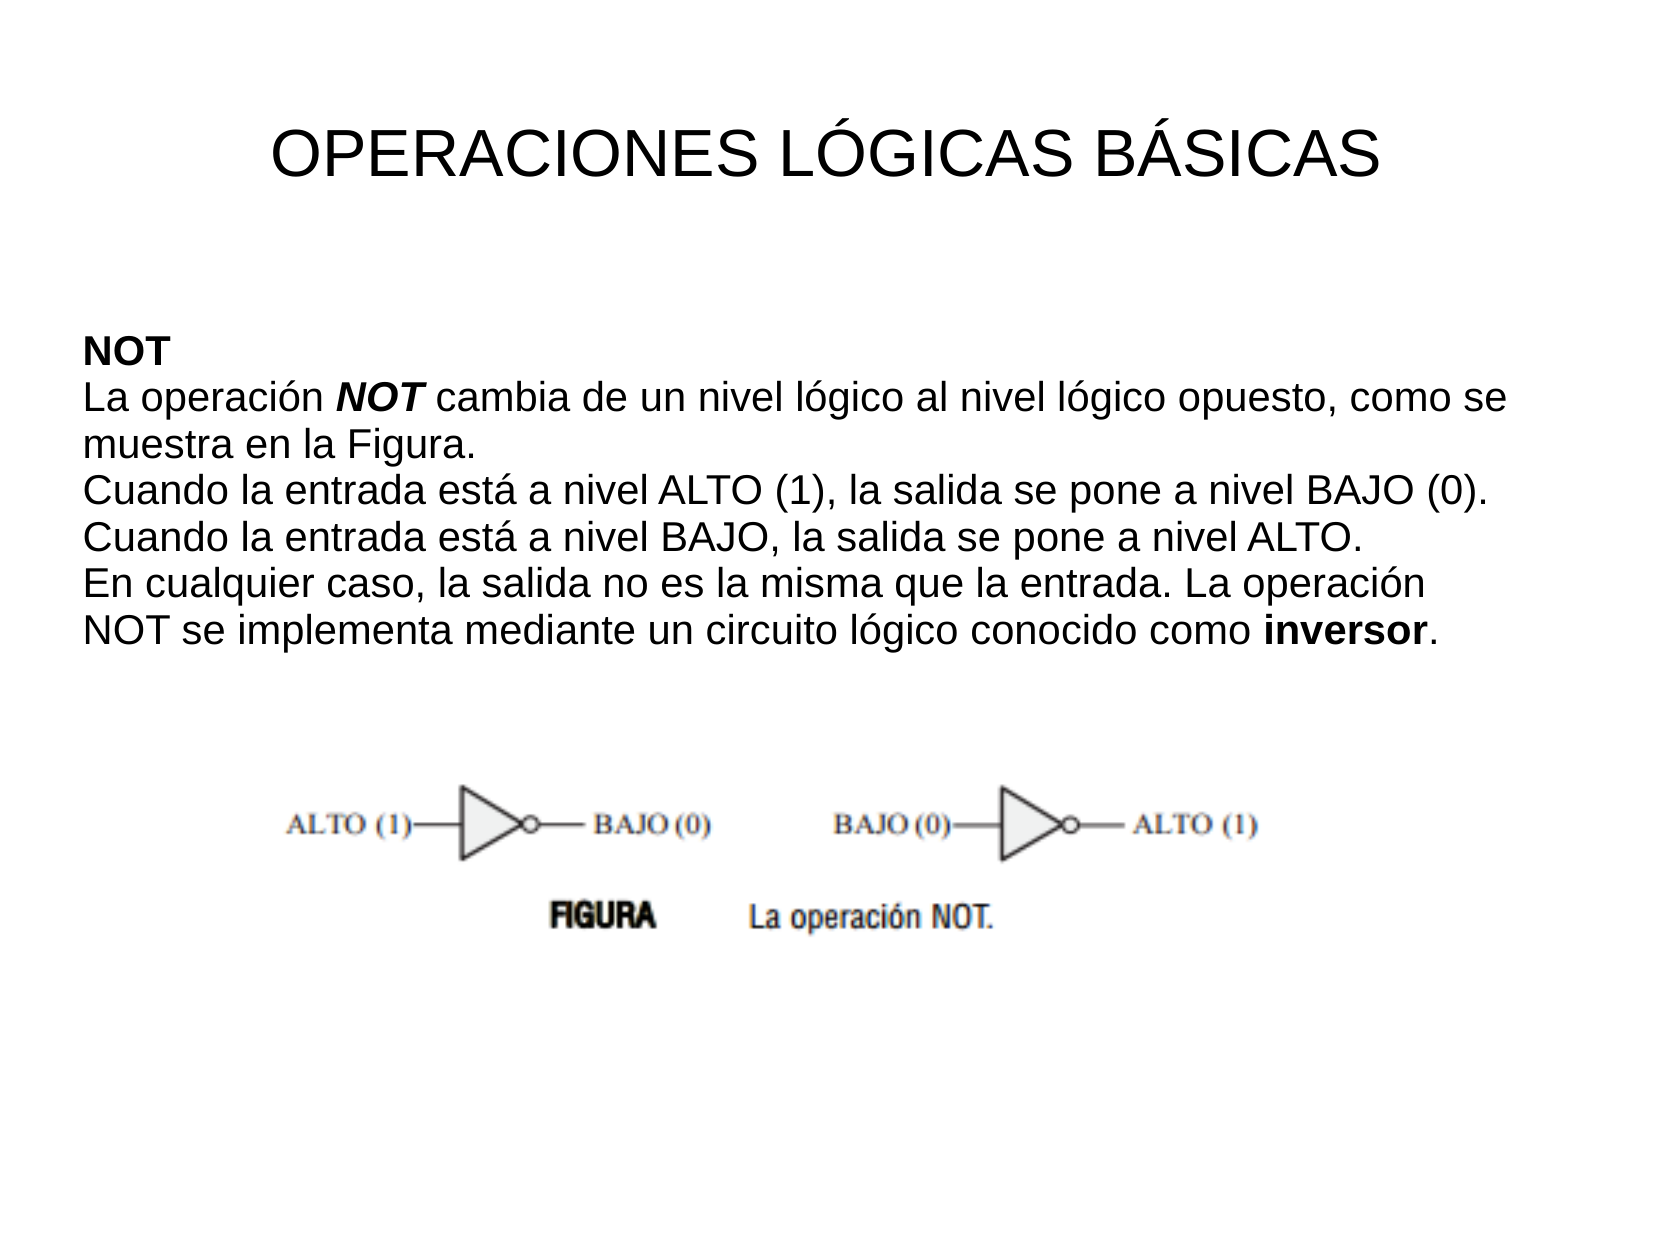

# OPERACIONES LÓGICAS BÁSICAS
NOT
La operación NOT cambia de un nivel lógico al nivel lógico opuesto, como se muestra en la Figura.
Cuando la entrada está a nivel ALTO (1), la salida se pone a nivel BAJO (0). Cuando la entrada está a nivel BAJO, la salida se pone a nivel ALTO.
En cualquier caso, la salida no es la misma que la entrada. La operación
NOT se implementa mediante un circuito lógico conocido como inversor.